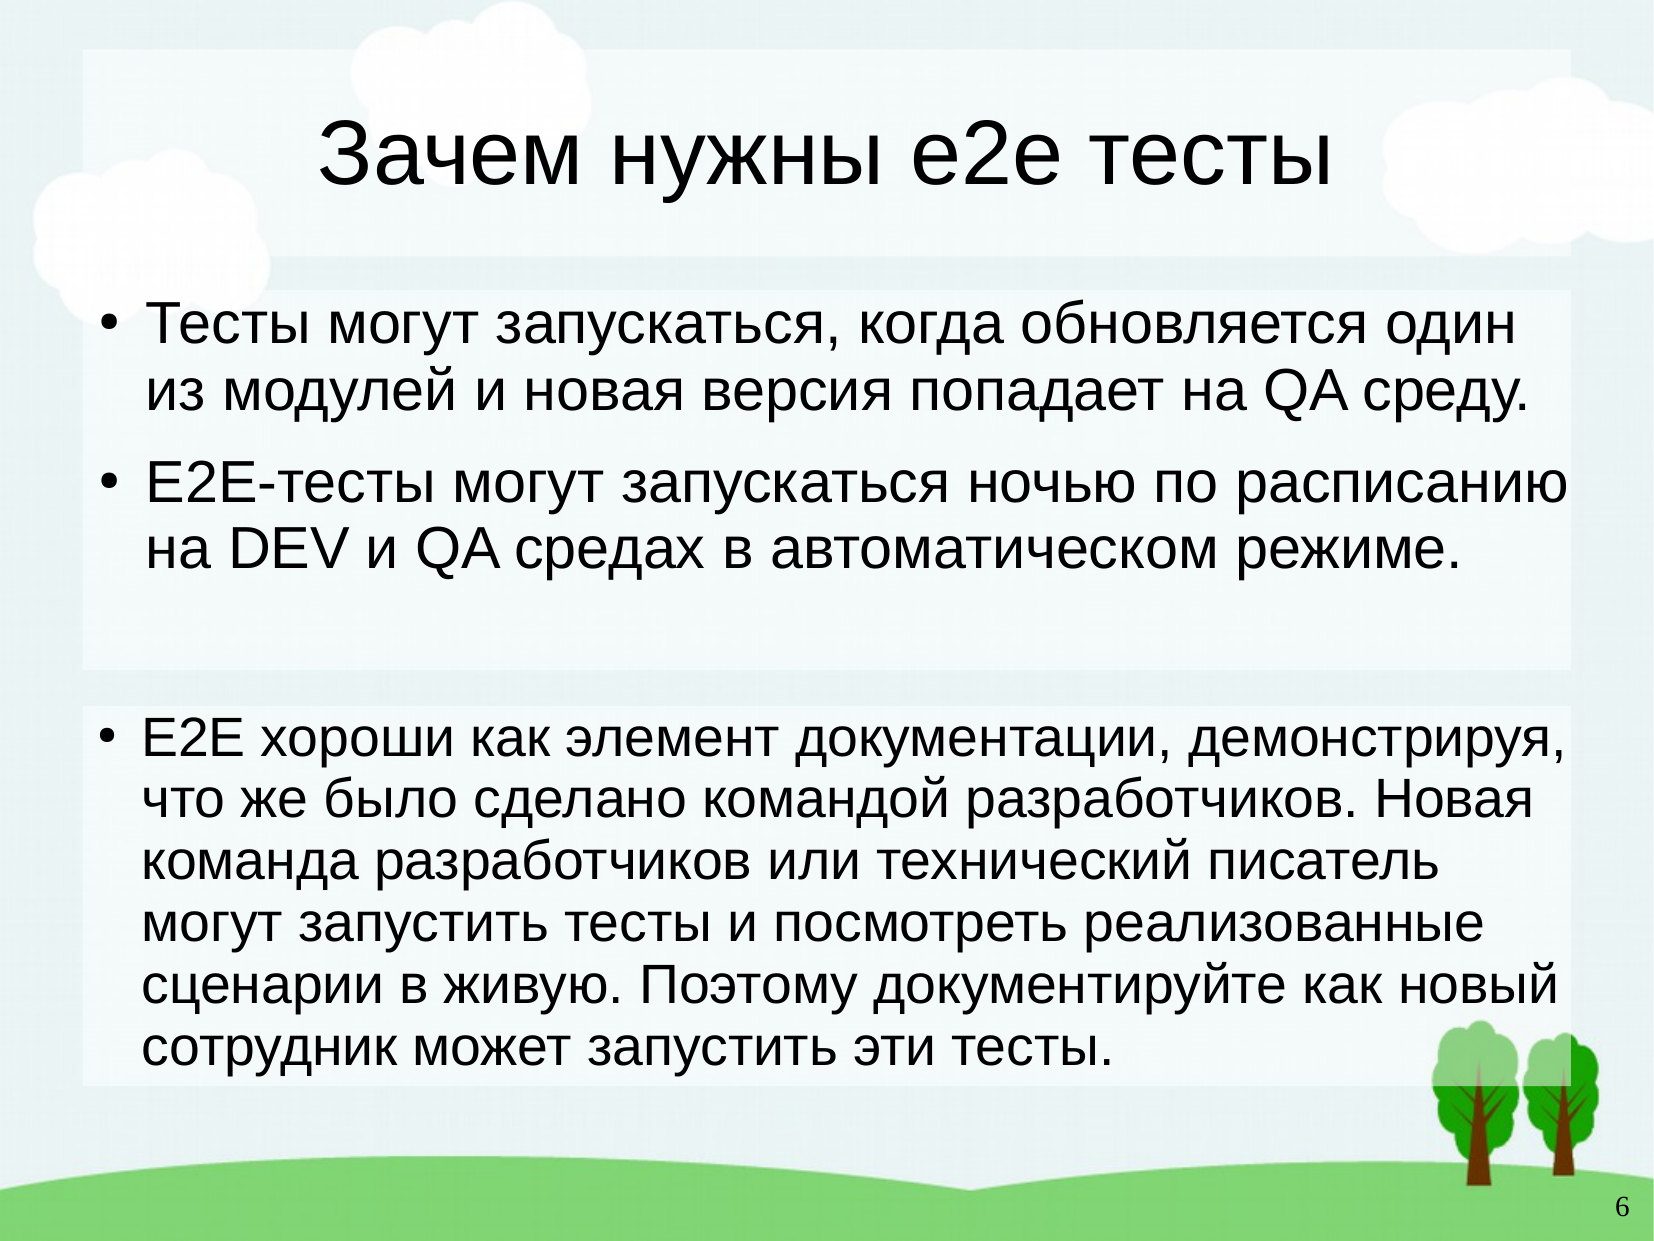

# Зачем нужны е2е тесты
Тесты могут запускаться, когда обновляется один из модулей и новая версия попадает на QA среду.
E2E-тесты могут запускаться ночью по расписанию на DEV и QA средах в автоматическом режиме.
E2E хороши как элемент документации, демонстрируя, что же было сделано командой разработчиков. Новая команда разработчиков или технический писатель могут запустить тесты и посмотреть реализованные сценарии в живую. Поэтому документируйте как новый сотрудник может запустить эти тесты.
6